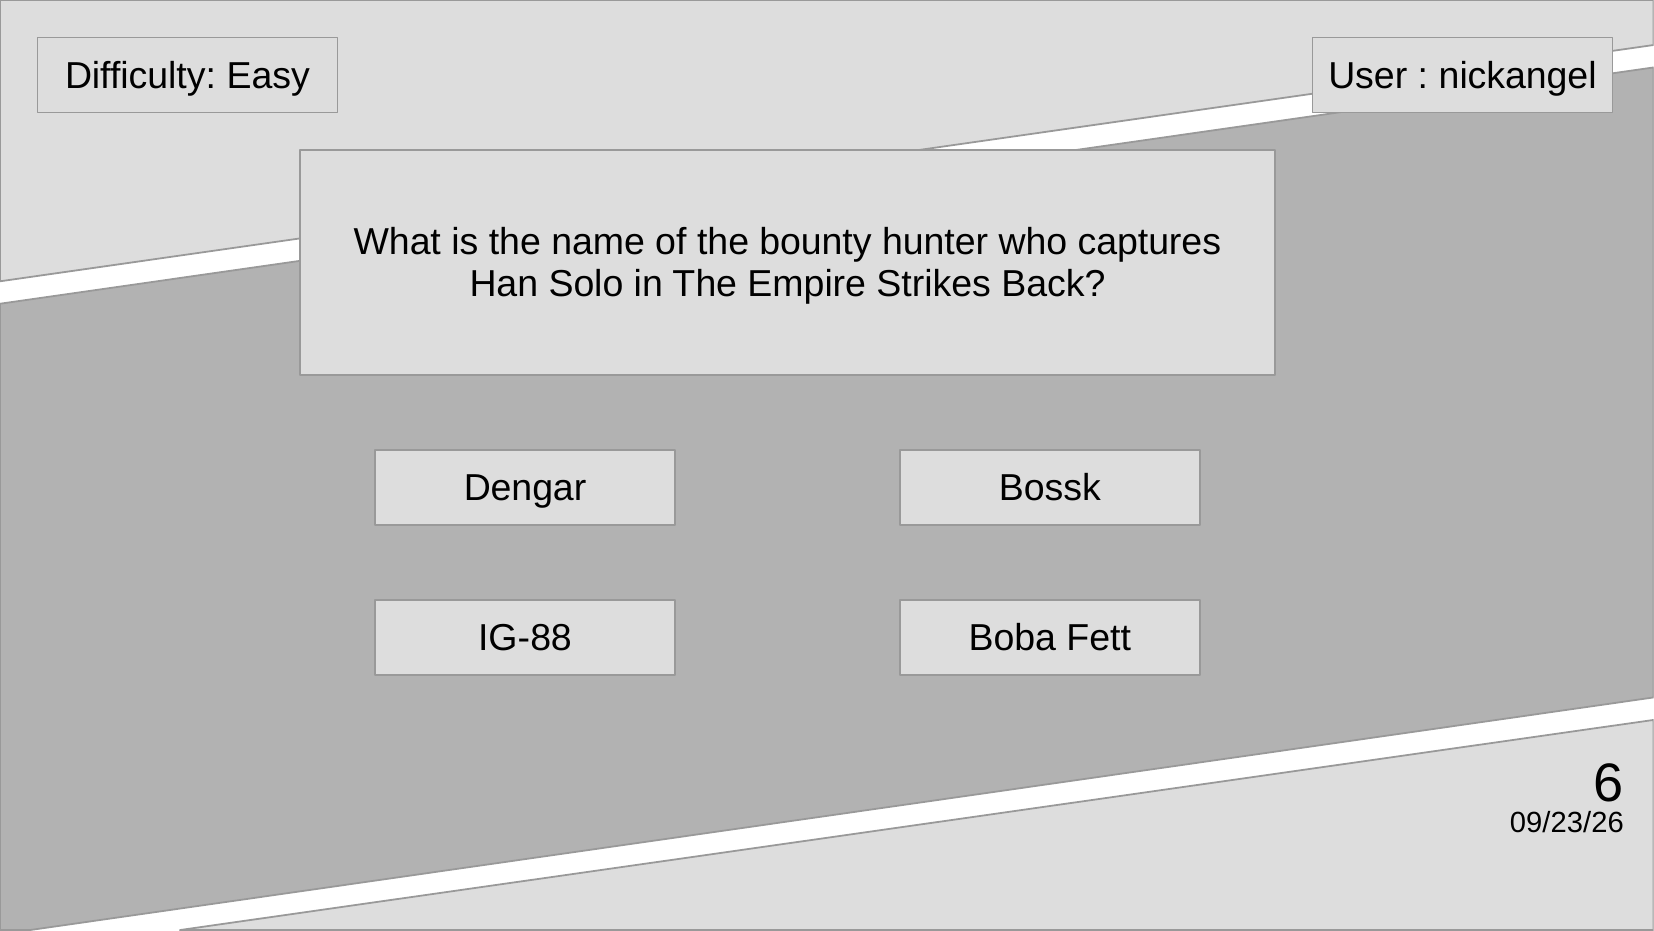

Difficulty: Easy
User : nickangel
What is the name of the bounty hunter who captures Han Solo in The Empire Strikes Back?
Dengar
Bossk
IG-88
Boba Fett
6